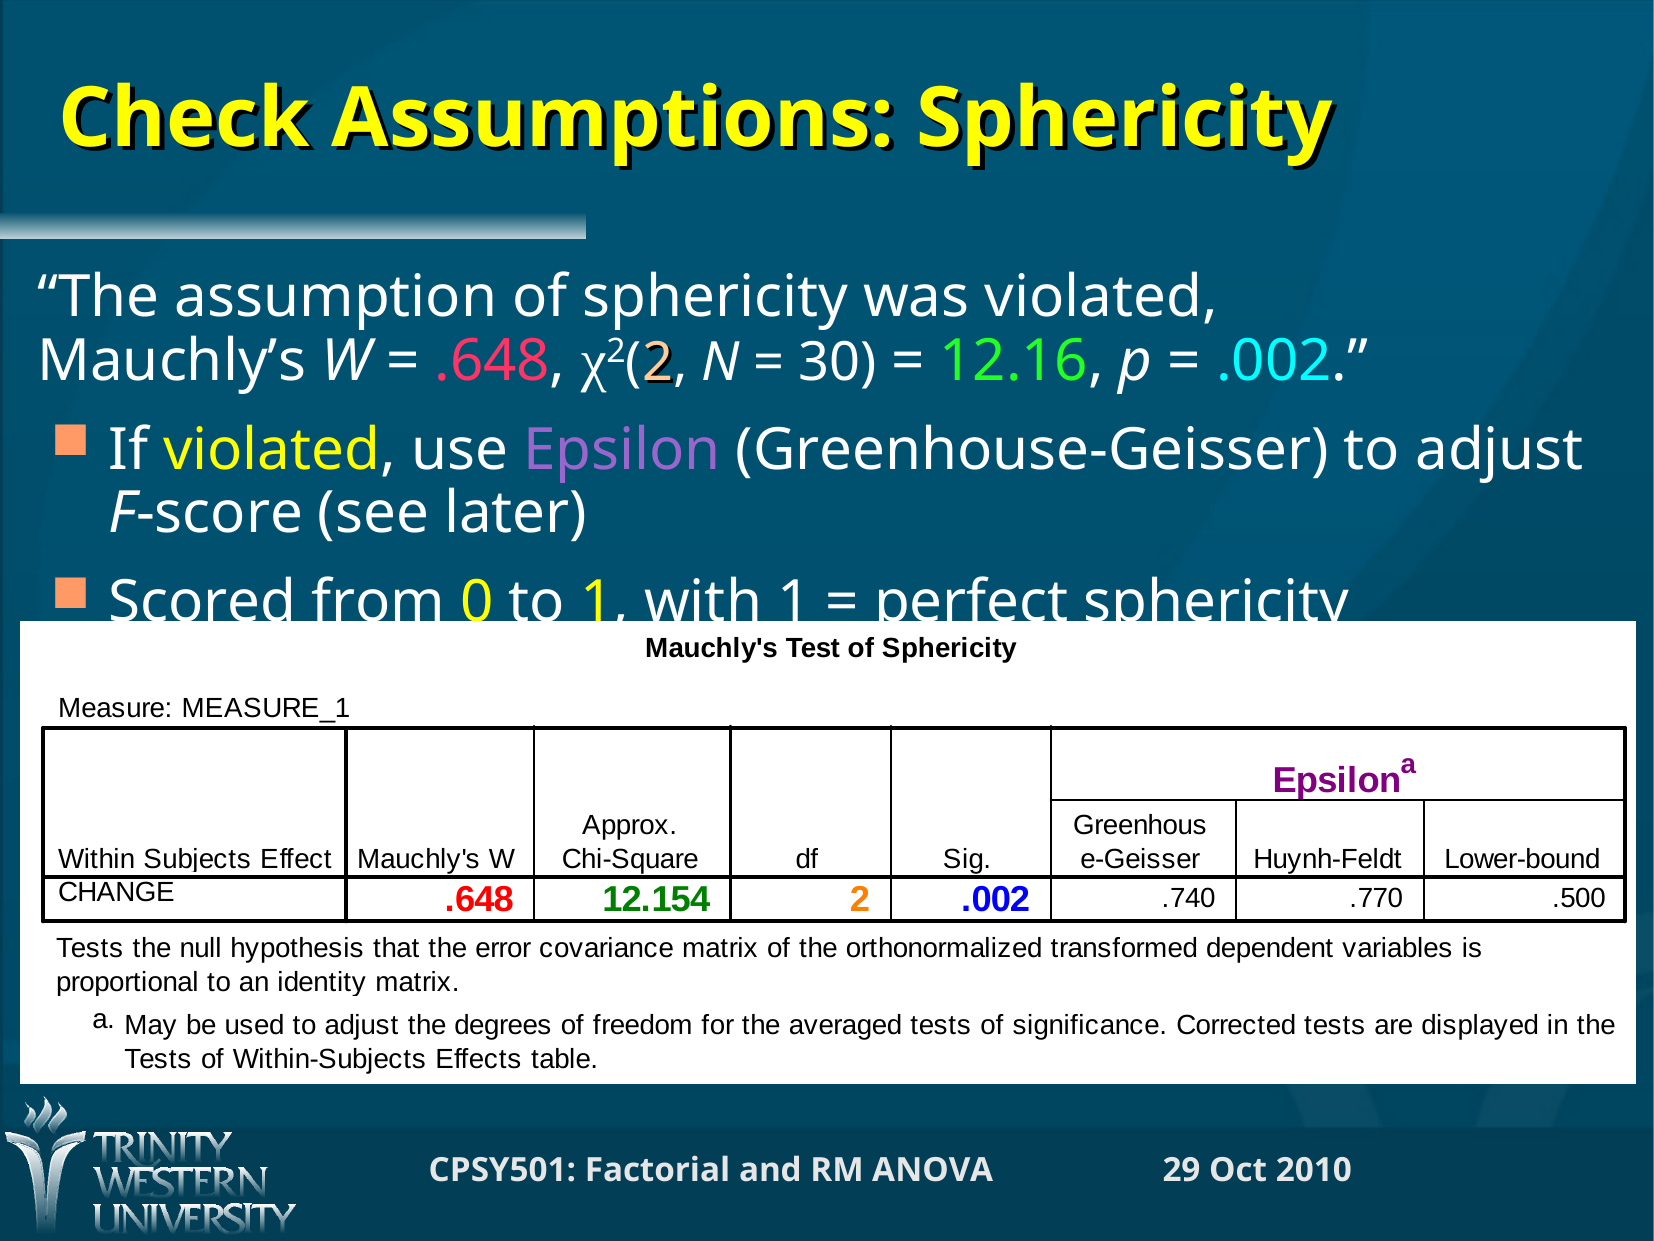

Check Assumptions: Sphericity
# “The assumption of sphericity was violated, Mauchly’s W = .648, χ2(2, N = 30) = 12.16, p = .002.”
If violated, use Epsilon (Greenhouse-Geisser) to adjust F-score (see later)
Scored from 0 to 1, with 1 = perfect sphericity
CPSY501: Factorial and RM ANOVA
29 Oct 2010